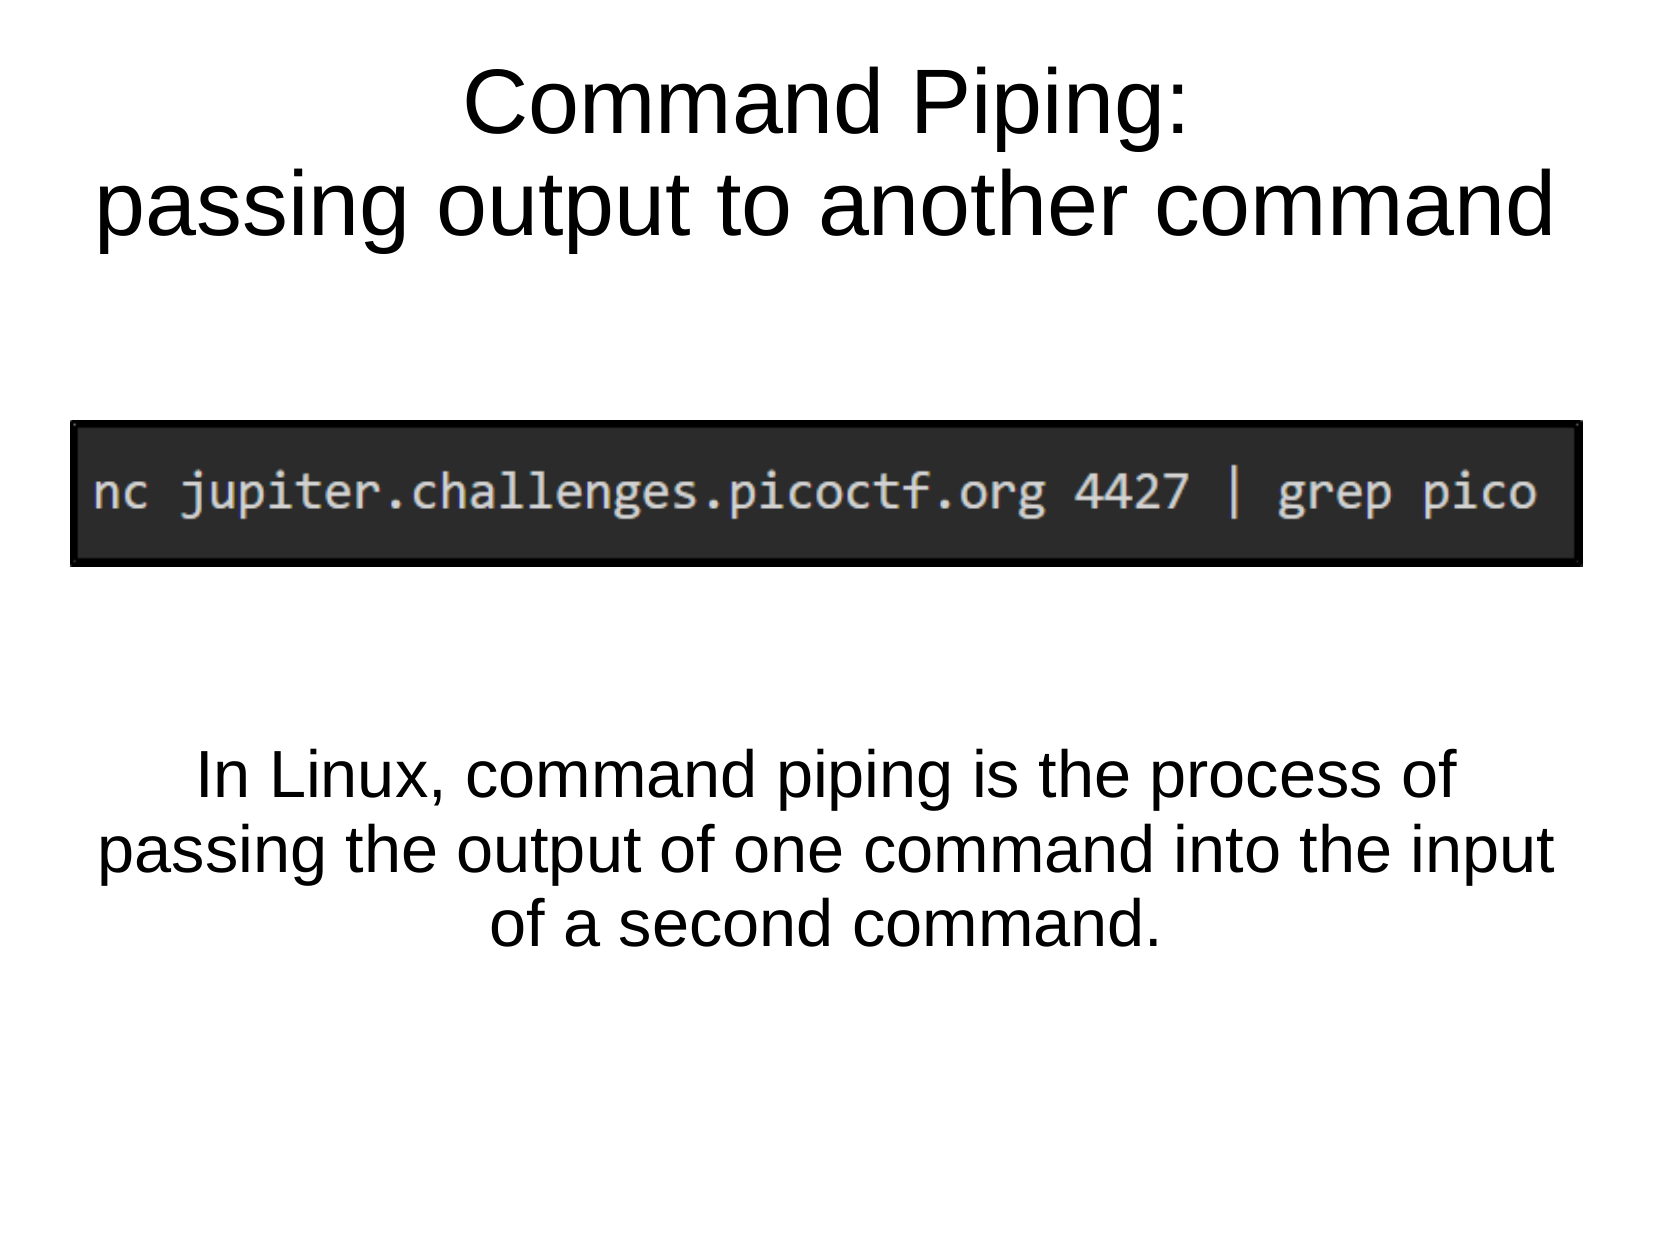

# Command Piping: passing output to another command
In Linux, command piping is the process of passing the output of one command into the input of a second command.